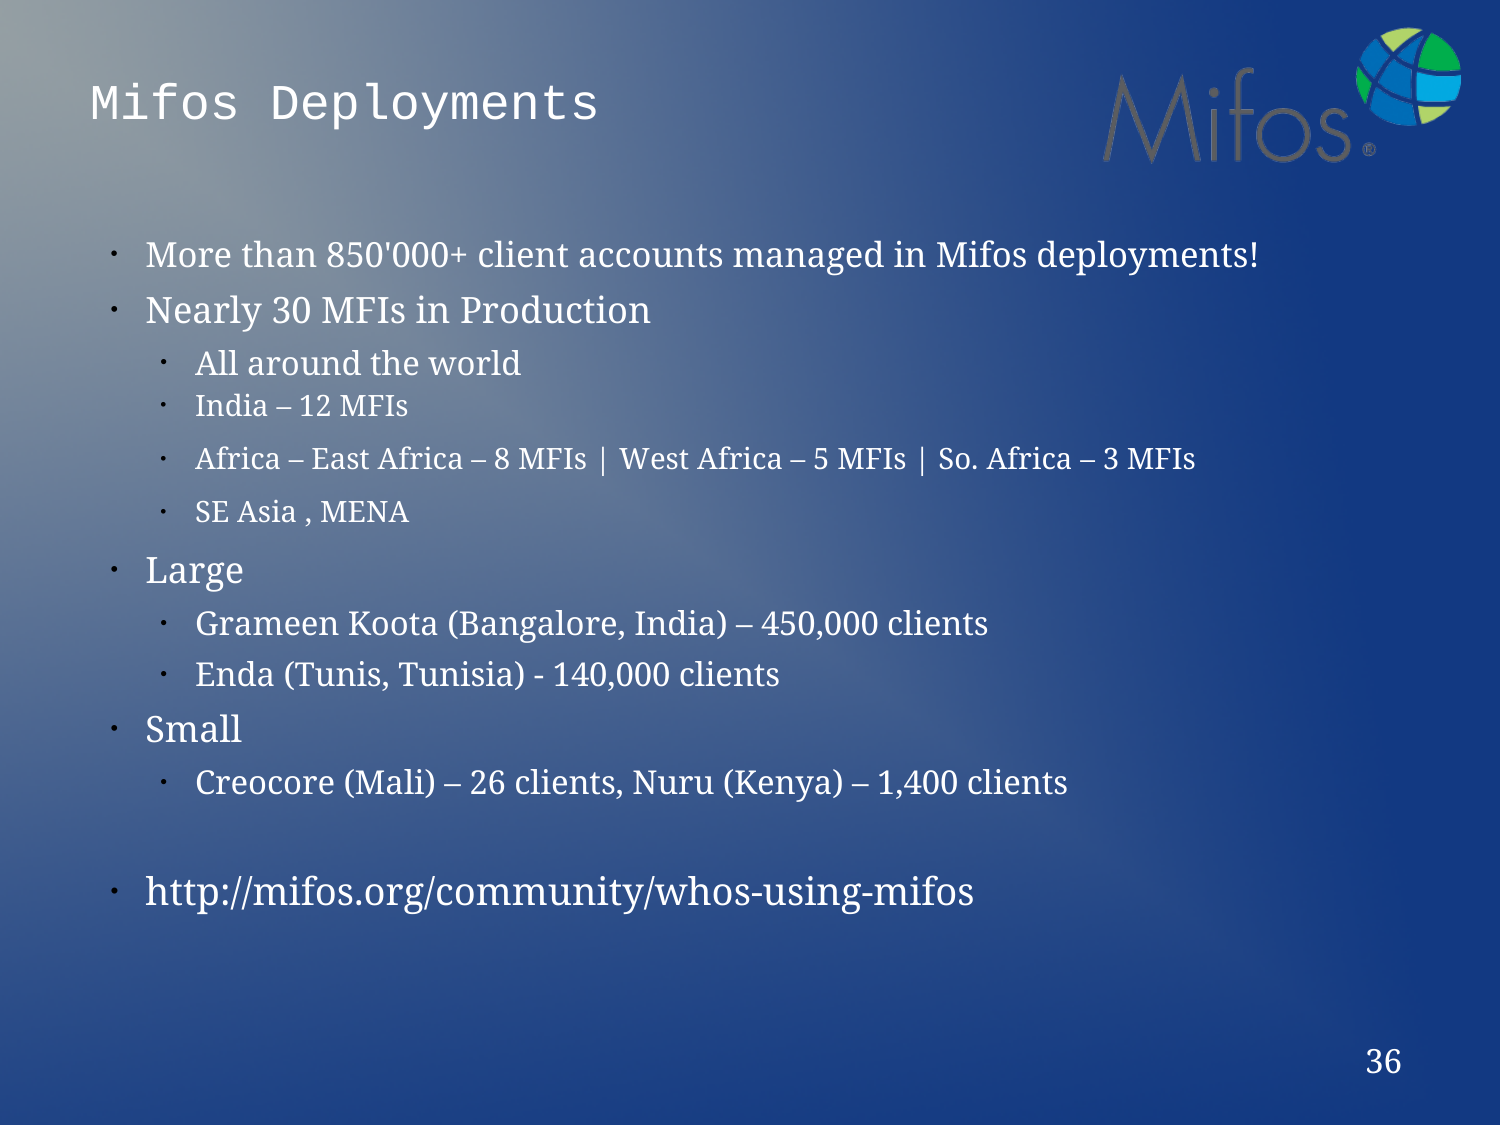

Mifos Deployments
# More than 850'000+ client accounts managed in Mifos deployments!
Nearly 30 MFIs in Production
All around the world
India – 12 MFIs
Africa – East Africa – 8 MFIs | West Africa – 5 MFIs | So. Africa – 3 MFIs
SE Asia , MENA
Large
Grameen Koota (Bangalore, India) – 450,000 clients
Enda (Tunis, Tunisia) - 140,000 clients
Small
Creocore (Mali) – 26 clients, Nuru (Kenya) – 1,400 clients
http://mifos.org/community/whos-using-mifos